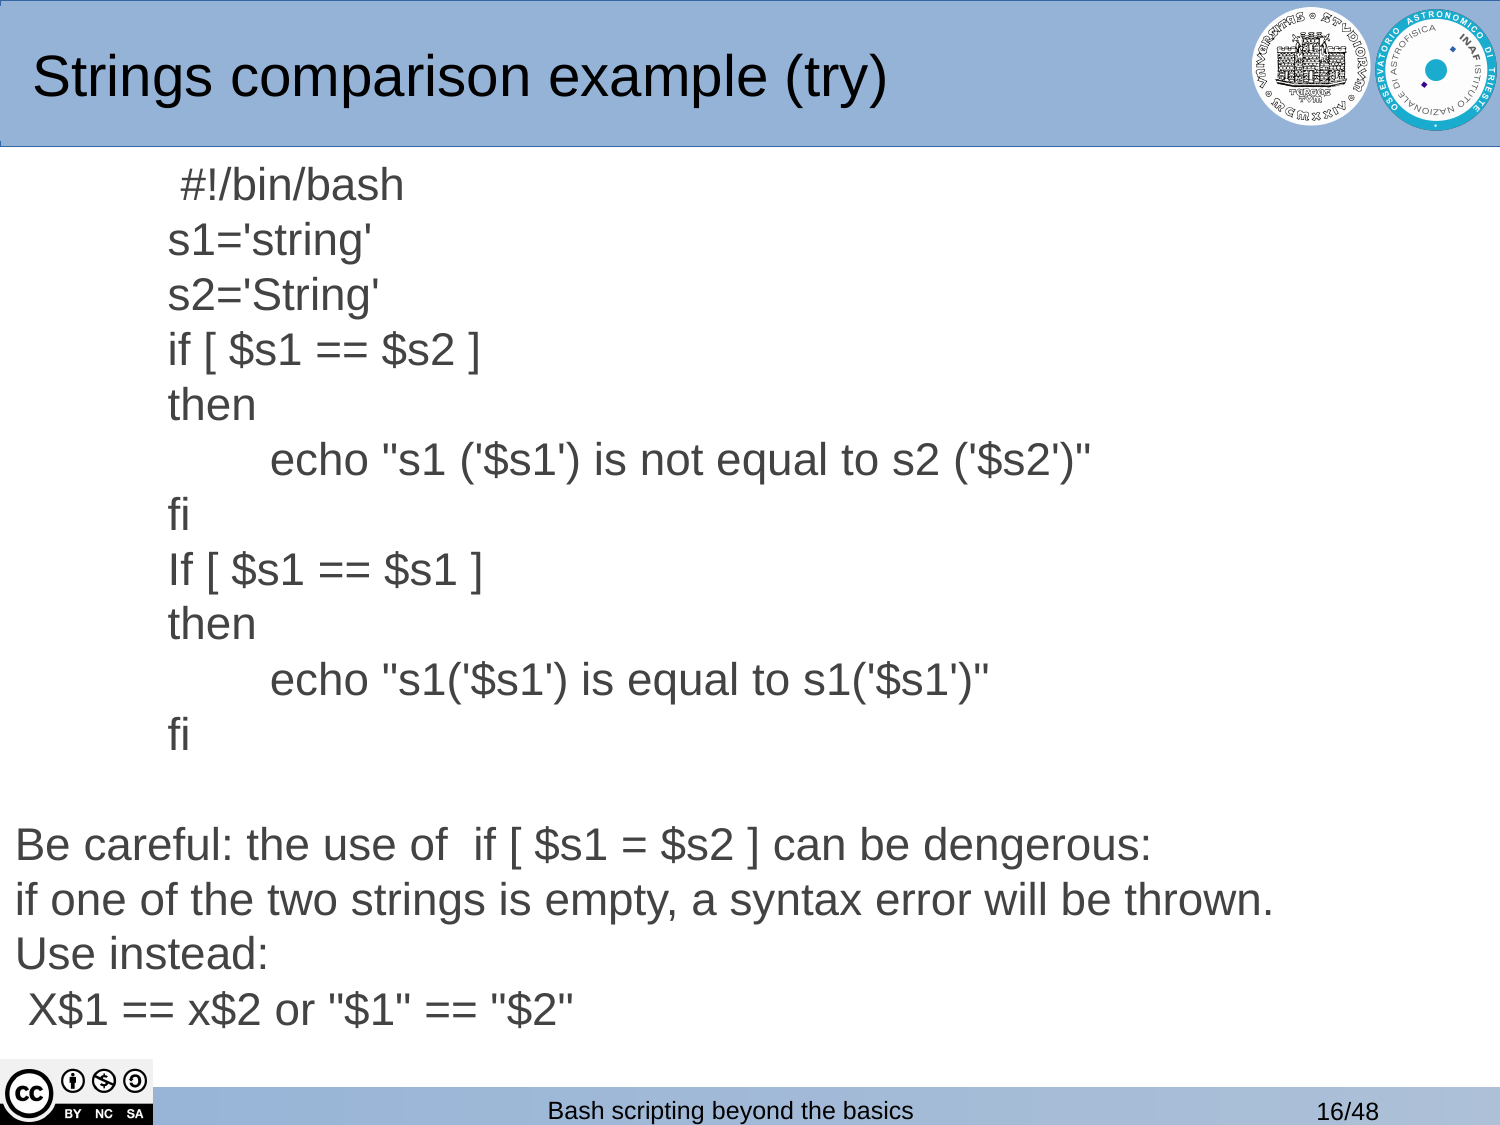

Strings comparison example (try)
# #!/bin/bash
 s1='string'
 s2='String'
 if [ $s1 == $s2 ]
 then
 echo "s1 ('$s1') is not equal to s2 ('$s2')"
 fi
 If [ $s1 == $s1 ]
 then
 echo "s1('$s1') is equal to s1('$s1')"
 fi
Be careful: the use of if [ $s1 = $s2 ] can be dengerous:
if one of the two strings is empty, a syntax error will be thrown.
Use instead:
 X$1 == x$2 or "$1" == "$2"